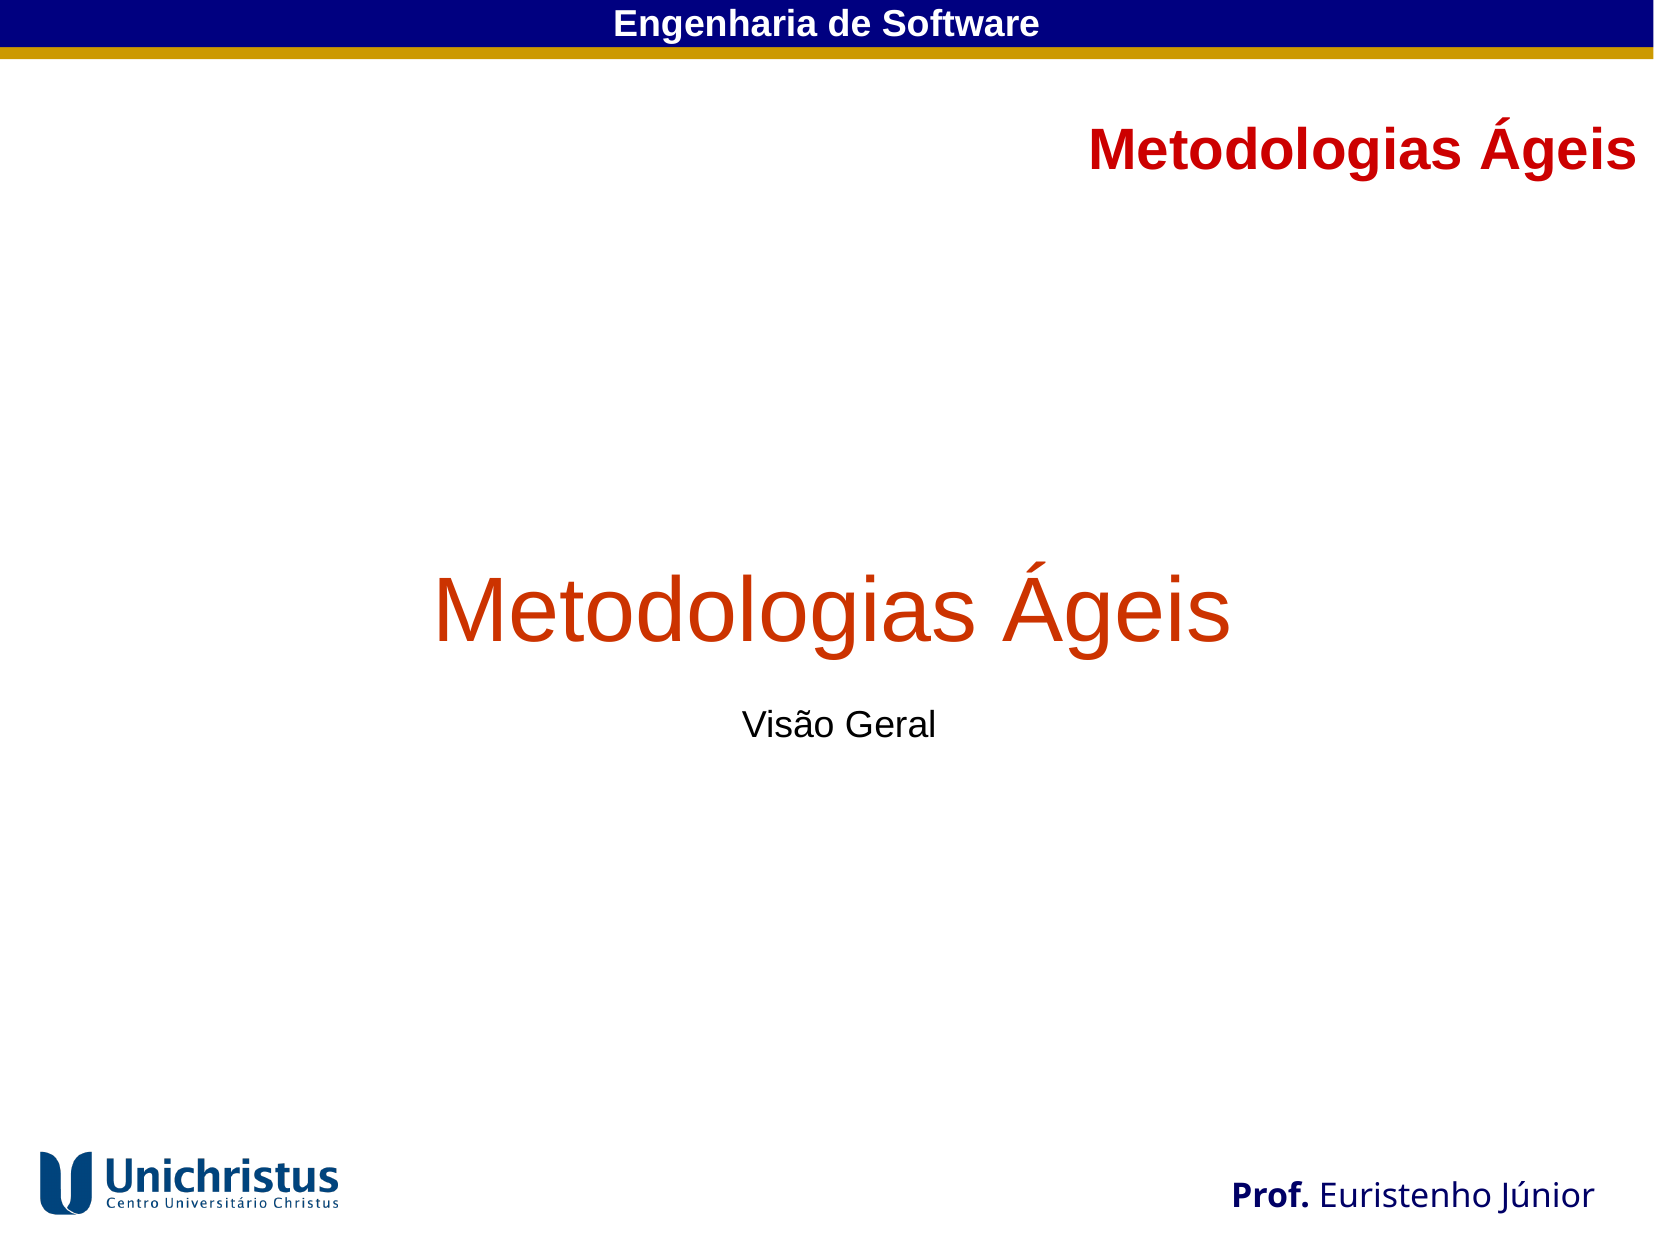

Engenharia de Software
Metodologias Ágeis
# Metodologias Ágeis
Visão Geral
Prof. Euristenho Júnior